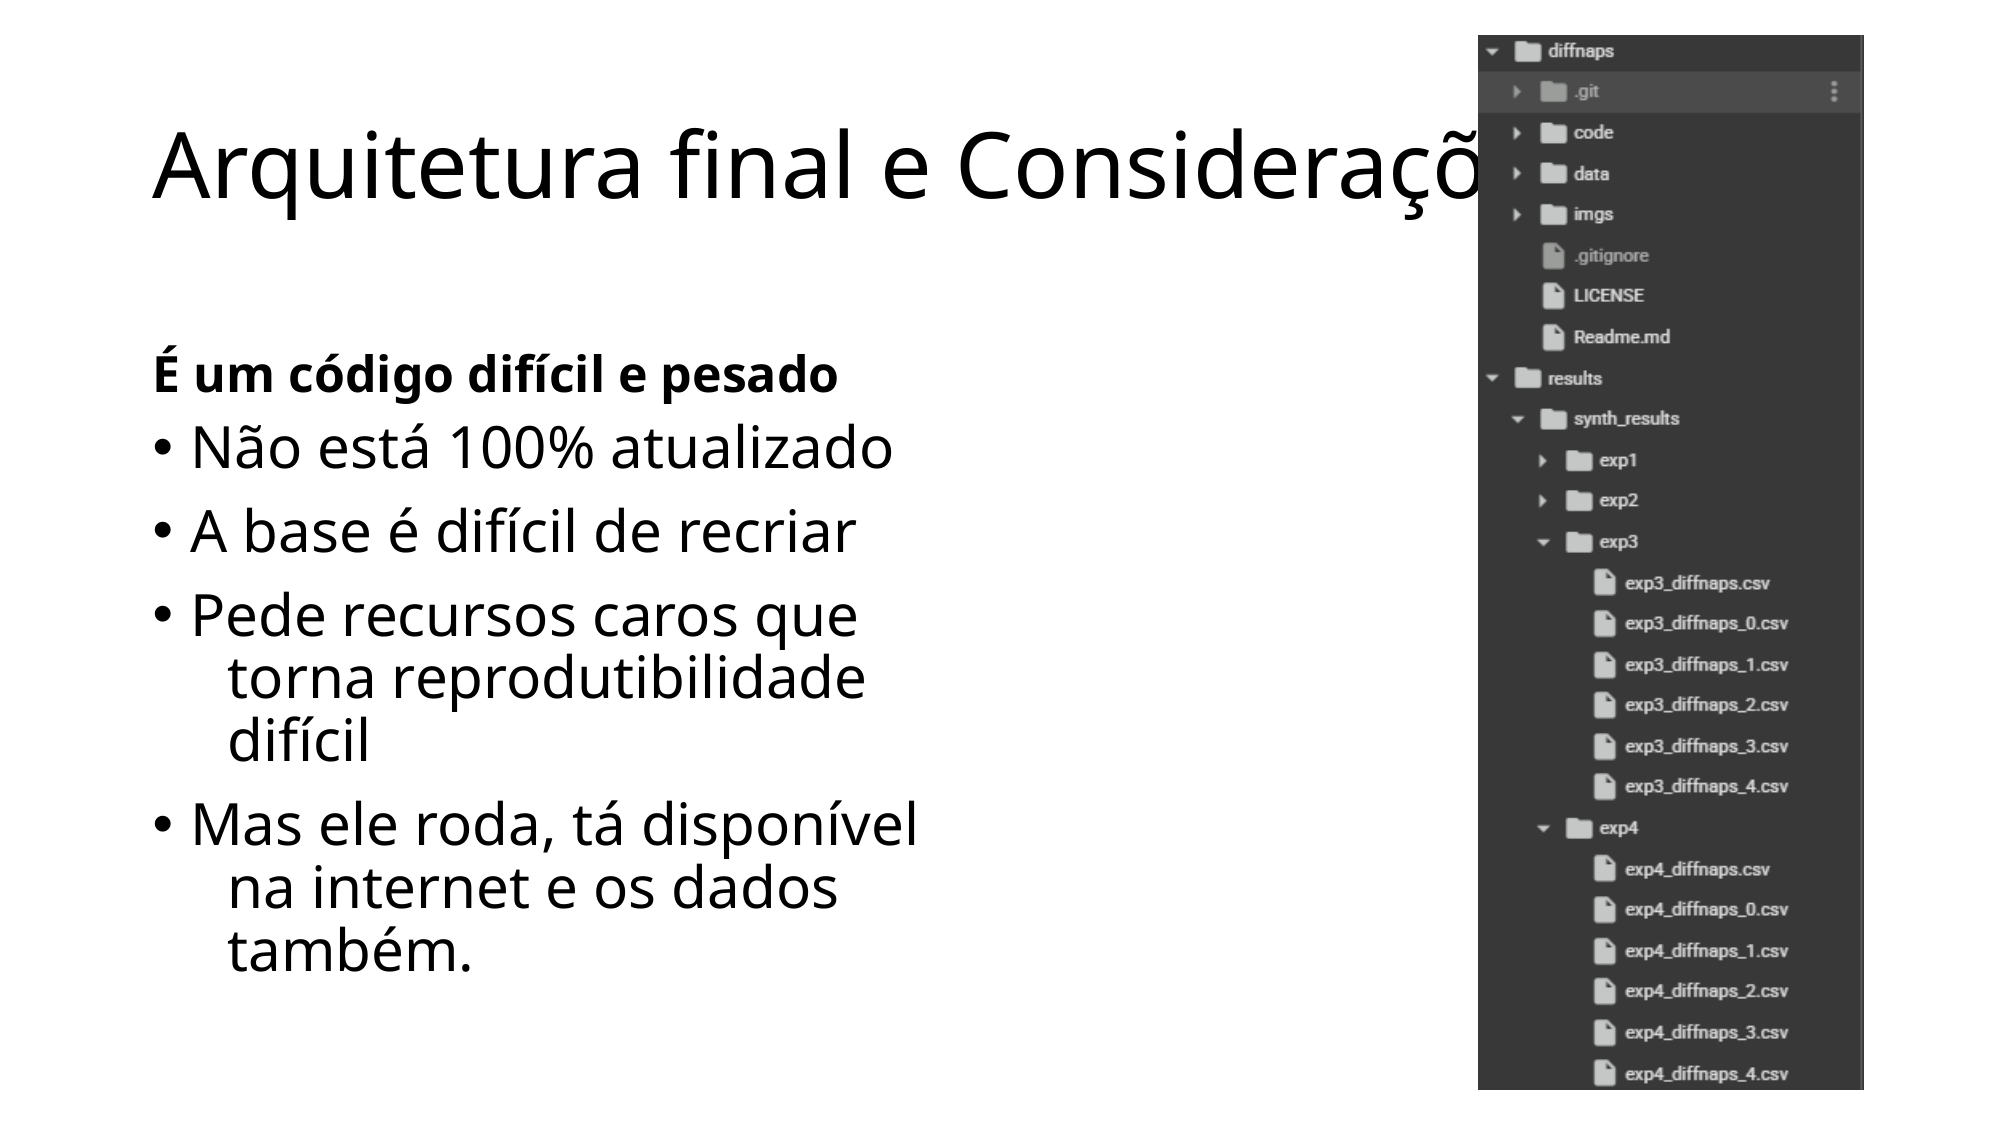

Arquitetura final e Considerações
É um código difícil e pesado
Não está 100% atualizado
A base é difícil de recriar
Pede recursos caros que torna reprodutibilidade difícil
Mas ele roda, tá disponível na internet e os dados também.